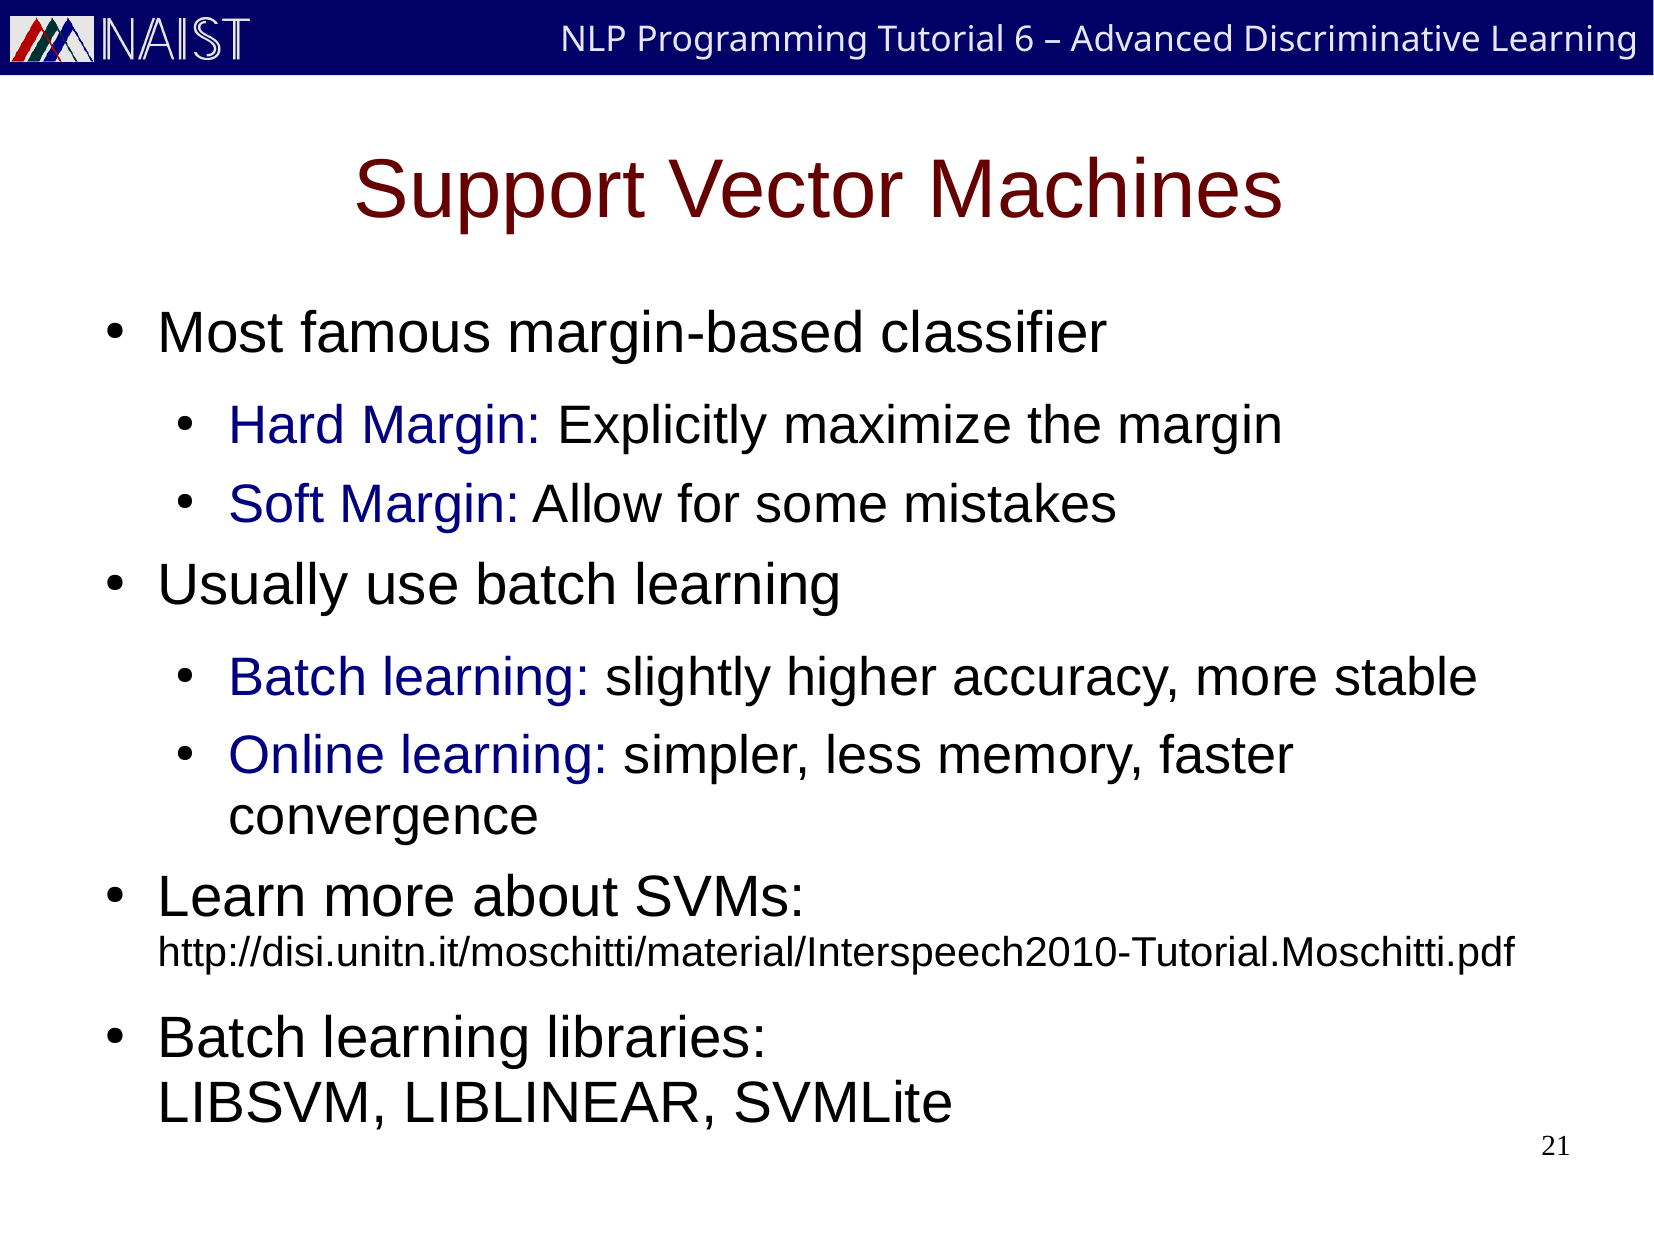

# Support Vector Machines
Most famous margin-based classifier
Hard Margin: Explicitly maximize the margin
Soft Margin: Allow for some mistakes
Usually use batch learning
Batch learning: slightly higher accuracy, more stable
Online learning: simpler, less memory, faster convergence
Learn more about SVMs:
http://disi.unitn.it/moschitti/material/Interspeech2010-Tutorial.Moschitti.pdf
Batch learning libraries:
LIBSVM, LIBLINEAR, SVMLite
21